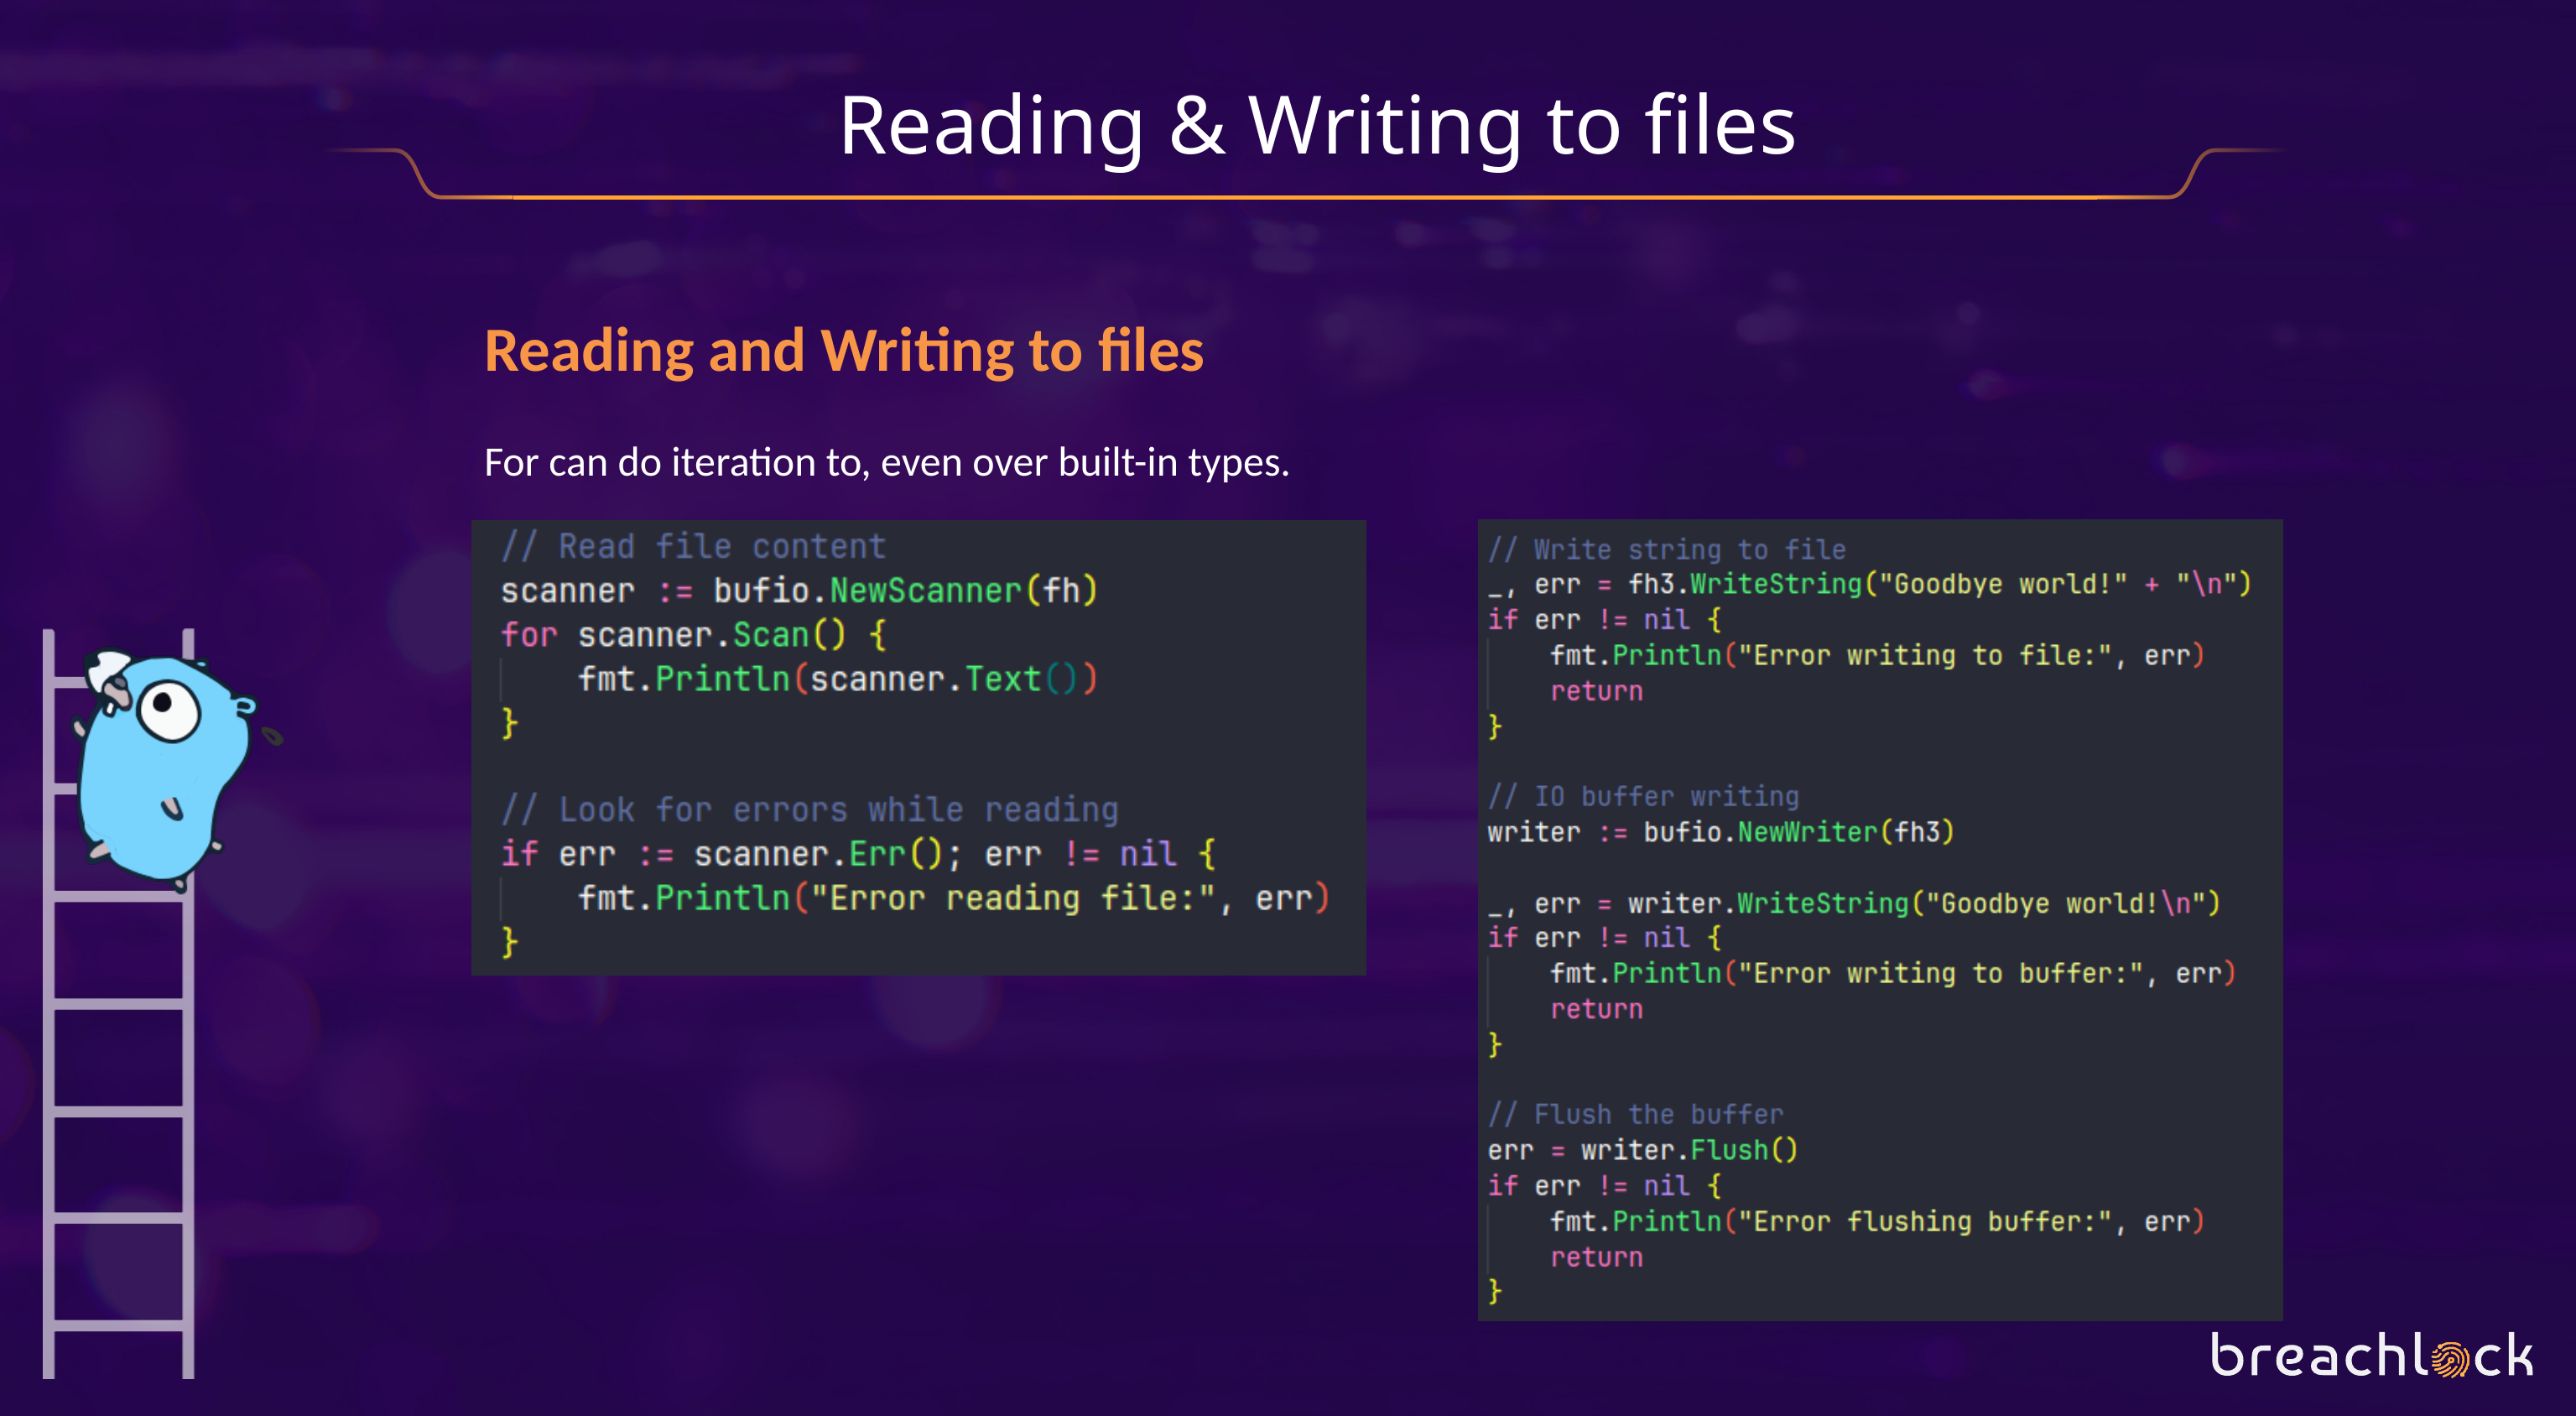

Reading & Writing to files
Reading and Writing to files
For can do iteration to, even over built-in types.